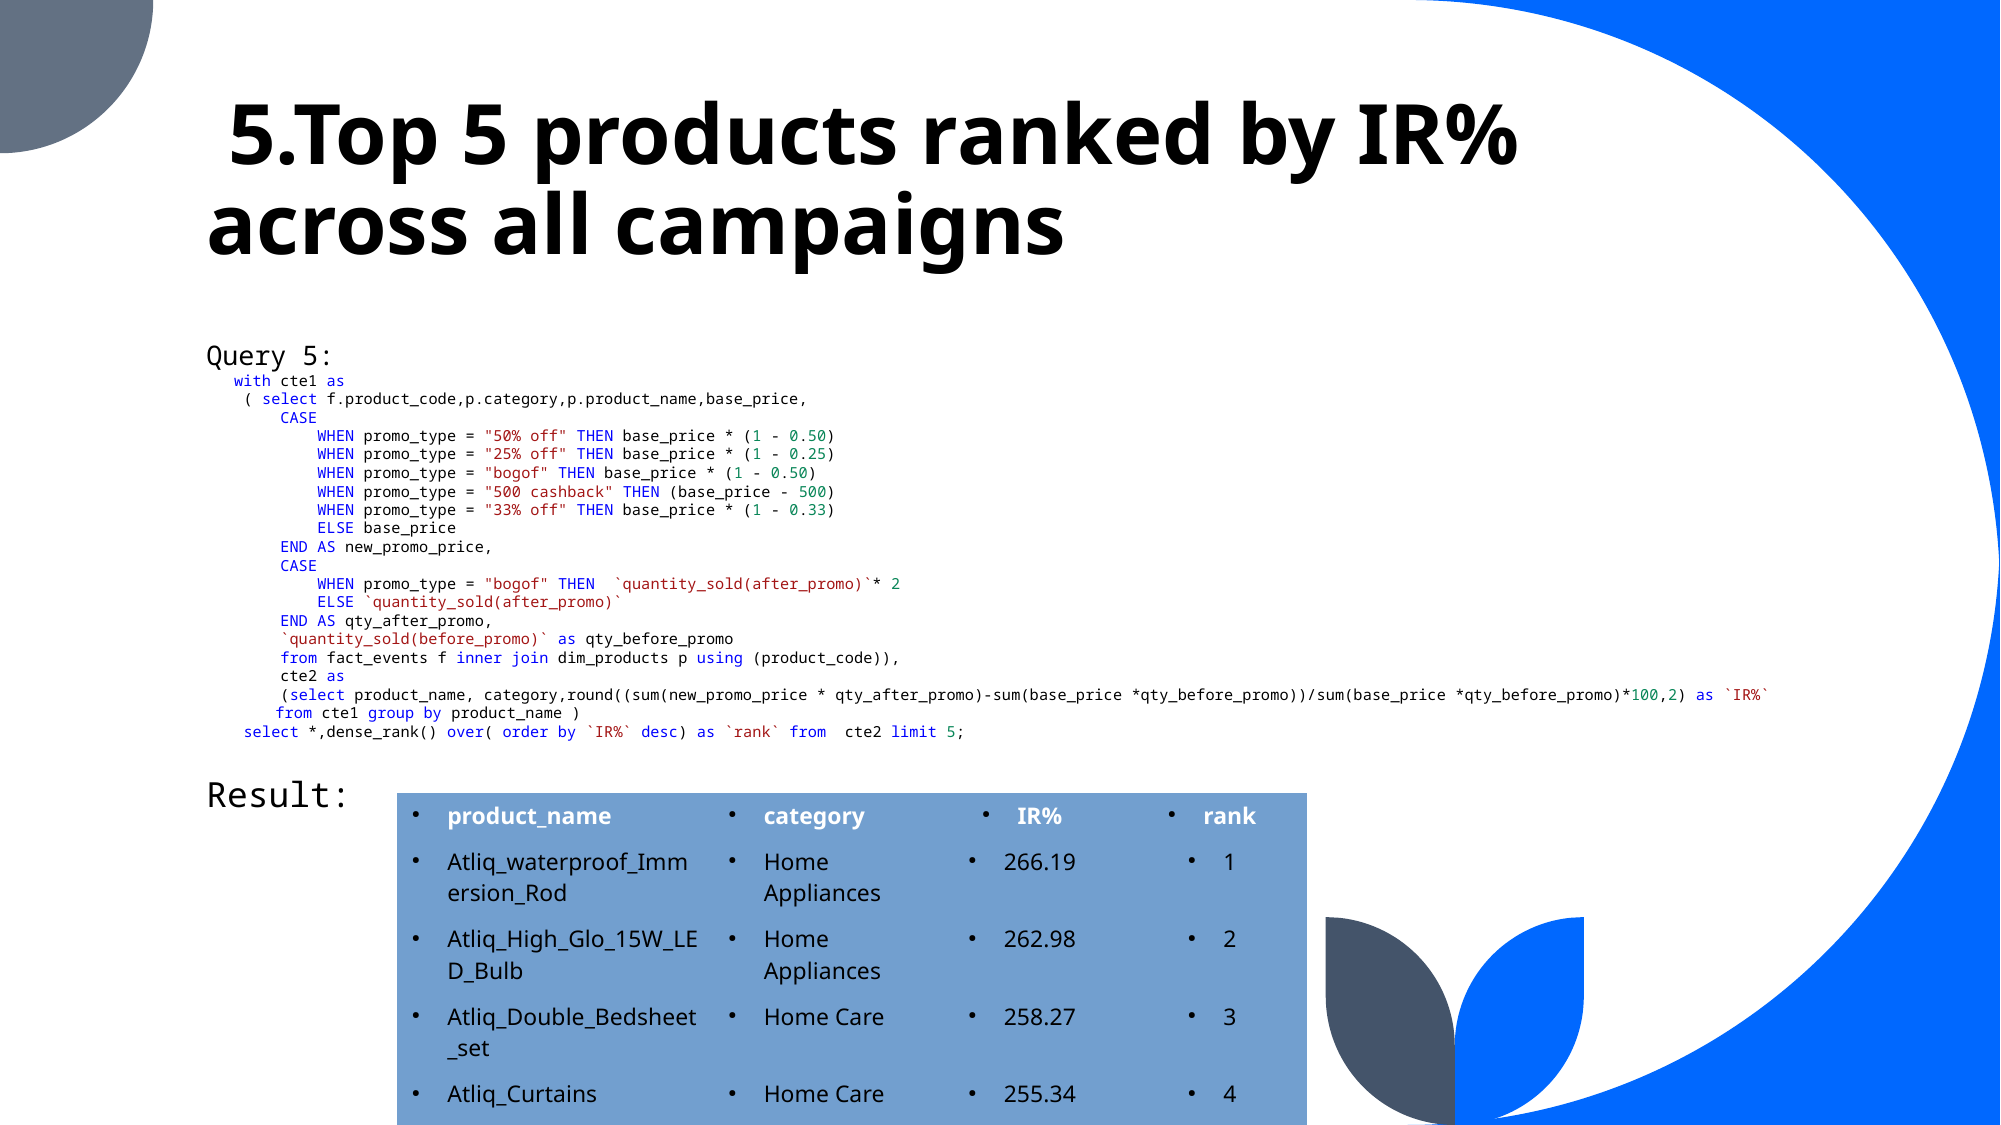

# 5.Top 5 products ranked by IR% across all campaigns
Query 5:
 with cte1 as
    ( select f.product_code,p.category,p.product_name,base_price,
        CASE
            WHEN promo_type = "50% off" THEN base_price * (1 - 0.50)
            WHEN promo_type = "25% off" THEN base_price * (1 - 0.25)
            WHEN promo_type = "bogof" THEN base_price * (1 - 0.50)
            WHEN promo_type = "500 cashback" THEN (base_price - 500)
            WHEN promo_type = "33% off" THEN base_price * (1 - 0.33)
            ELSE base_price
        END AS new_promo_price,
        CASE
            WHEN promo_type = "bogof" THEN  `quantity_sold(after_promo)`* 2
            ELSE `quantity_sold(after_promo)`
        END AS qty_after_promo,
        `quantity_sold(before_promo)` as qty_before_promo
        from fact_events f inner join dim_products p using (product_code)),
        cte2 as
        (select product_name, category,round((sum(new_promo_price * qty_after_promo)-sum(base_price *qty_before_promo))/sum(base_price *qty_before_promo)*100,2) as `IR%` 	from cte1 group by product_name )
    select *,dense_rank() over( order by `IR%` desc) as `rank` from  cte2 limit 5;
Result:
| product\_name | category | IR% | rank |
| --- | --- | --- | --- |
| Atliq\_waterproof\_Immersion\_Rod | Home Appliances | 266.19 | 1 |
| Atliq\_High\_Glo\_15W\_LED\_Bulb | Home Appliances | 262.98 | 2 |
| Atliq\_Double\_Bedsheet\_set | Home Care | 258.27 | 3 |
| Atliq\_Curtains | Home Care | 255.34 | 4 |
| Atliq\_Farm\_Chakki\_Atta (1KG) | Grocery & Staples | 160.01 | 5 |